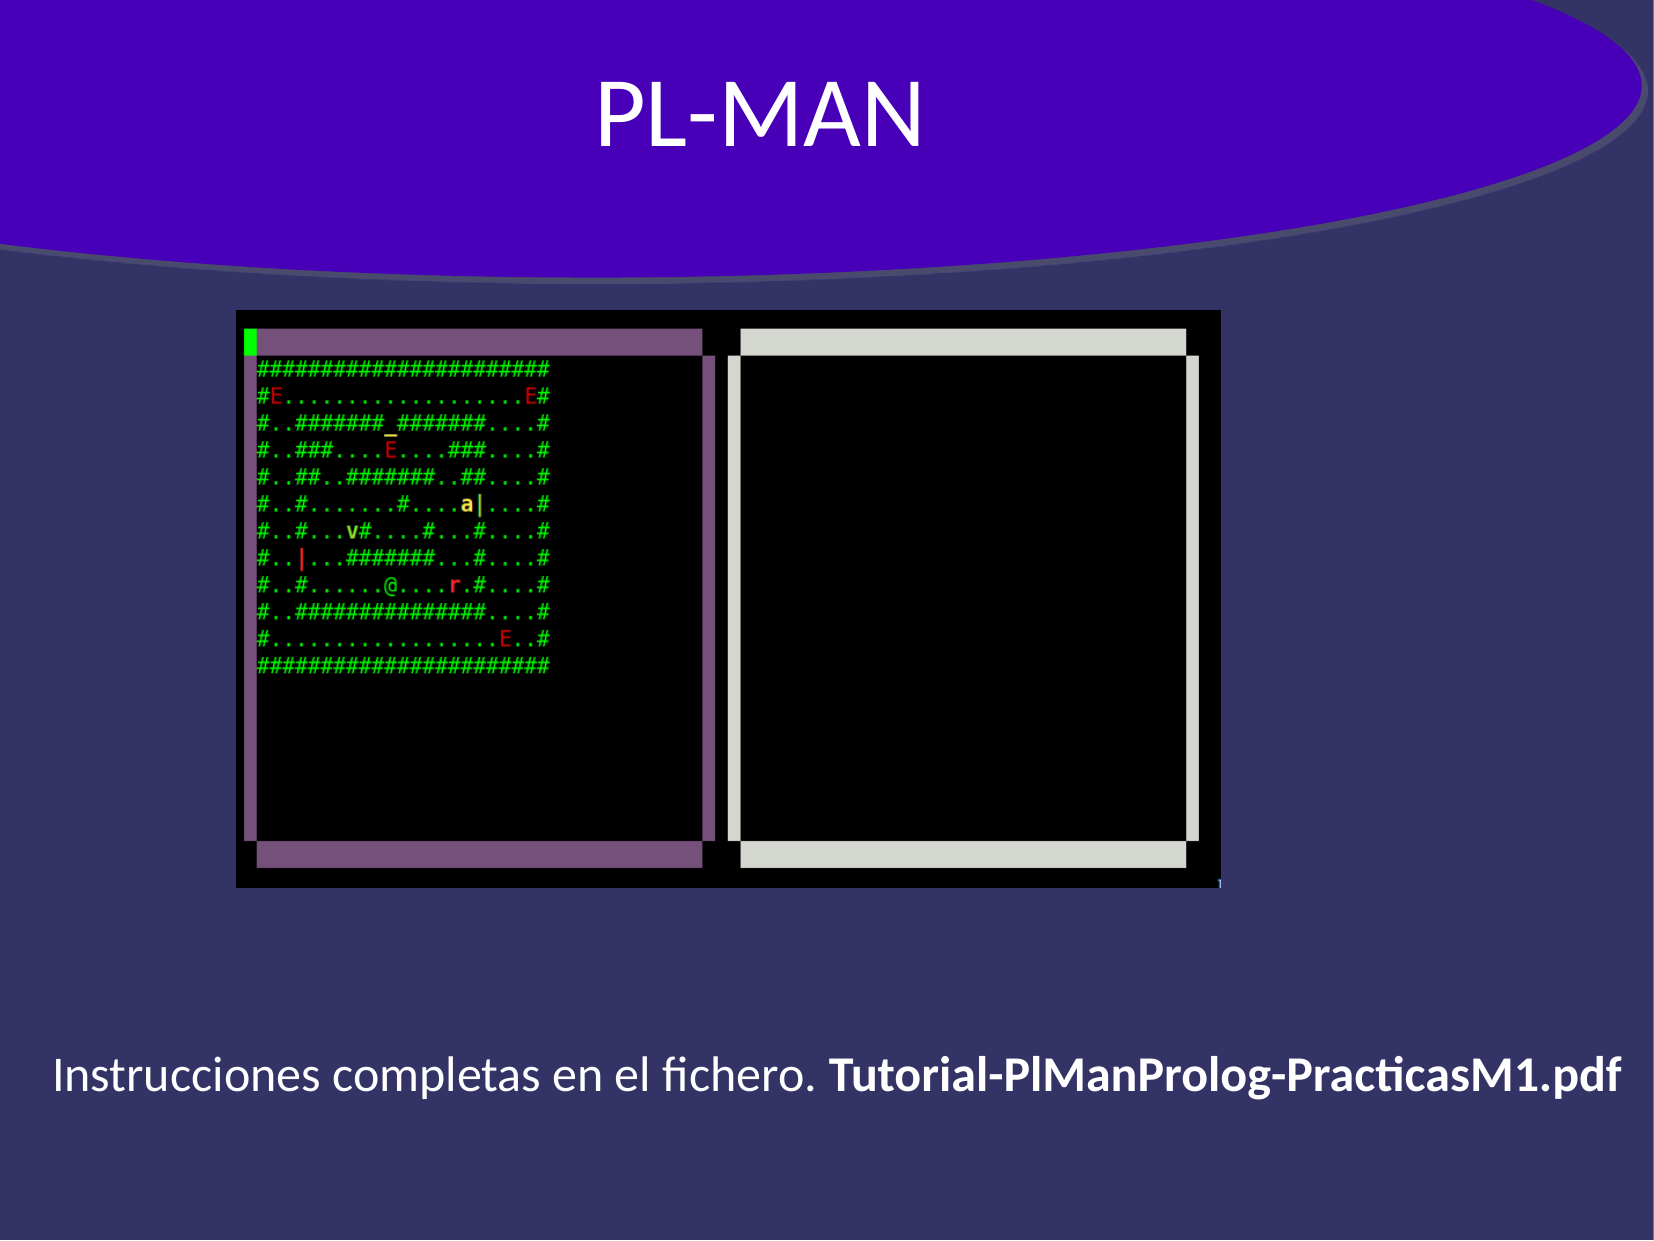

PL-MAN
Instrucciones completas en el fichero. Tutorial-PlManProlog-PracticasM1.pdf